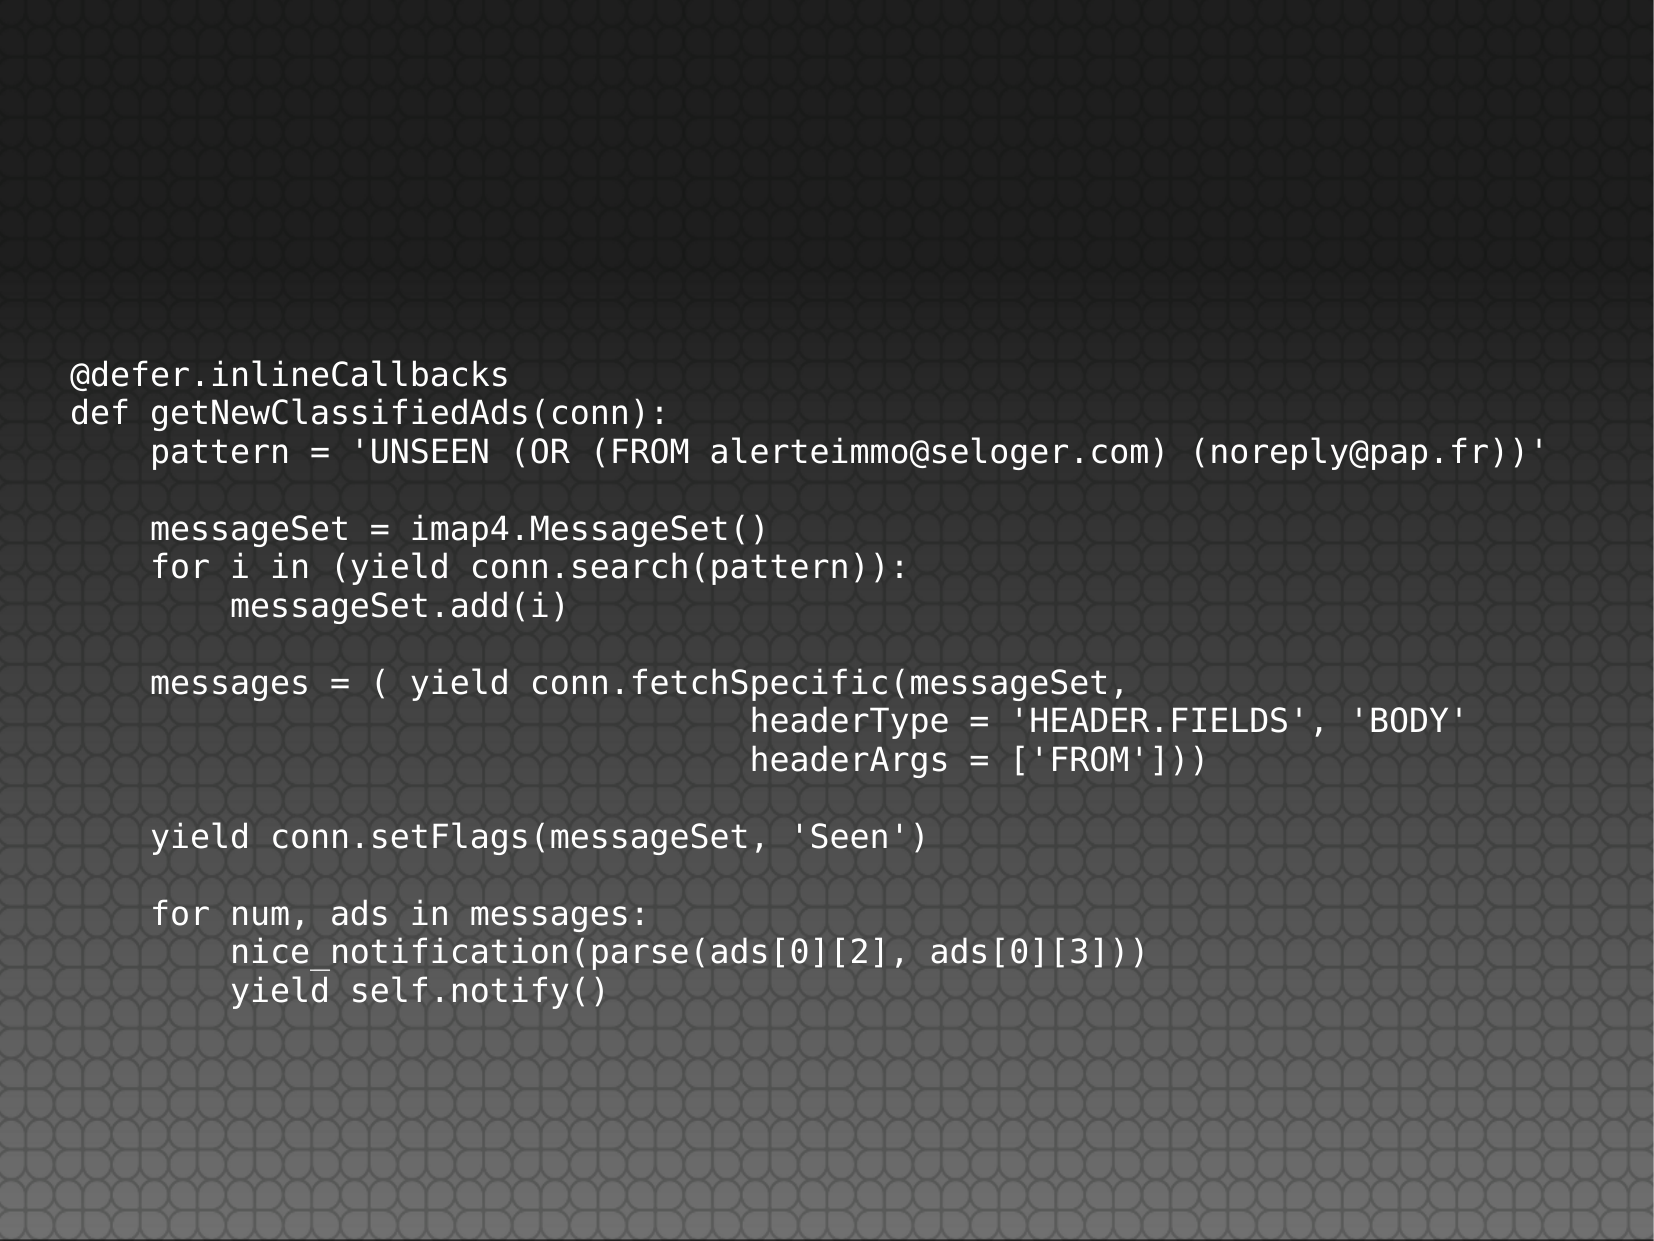

# @defer.inlineCallbacks def getNewClassifiedAds(conn): pattern = 'UNSEEN (OR (FROM alerteimmo@seloger.com) (noreply@pap.fr))' messageSet = imap4.MessageSet() for i in (yield conn.search(pattern)): messageSet.add(i) messages = ( yield conn.fetchSpecific(messageSet, headerType = 'HEADER.FIELDS', 'BODY' headerArgs = ['FROM'])) yield conn.setFlags(messageSet, 'Seen') for num, ads in messages: nice_notification(parse(ads[0][2], ads[0][3])) yield self.notify()